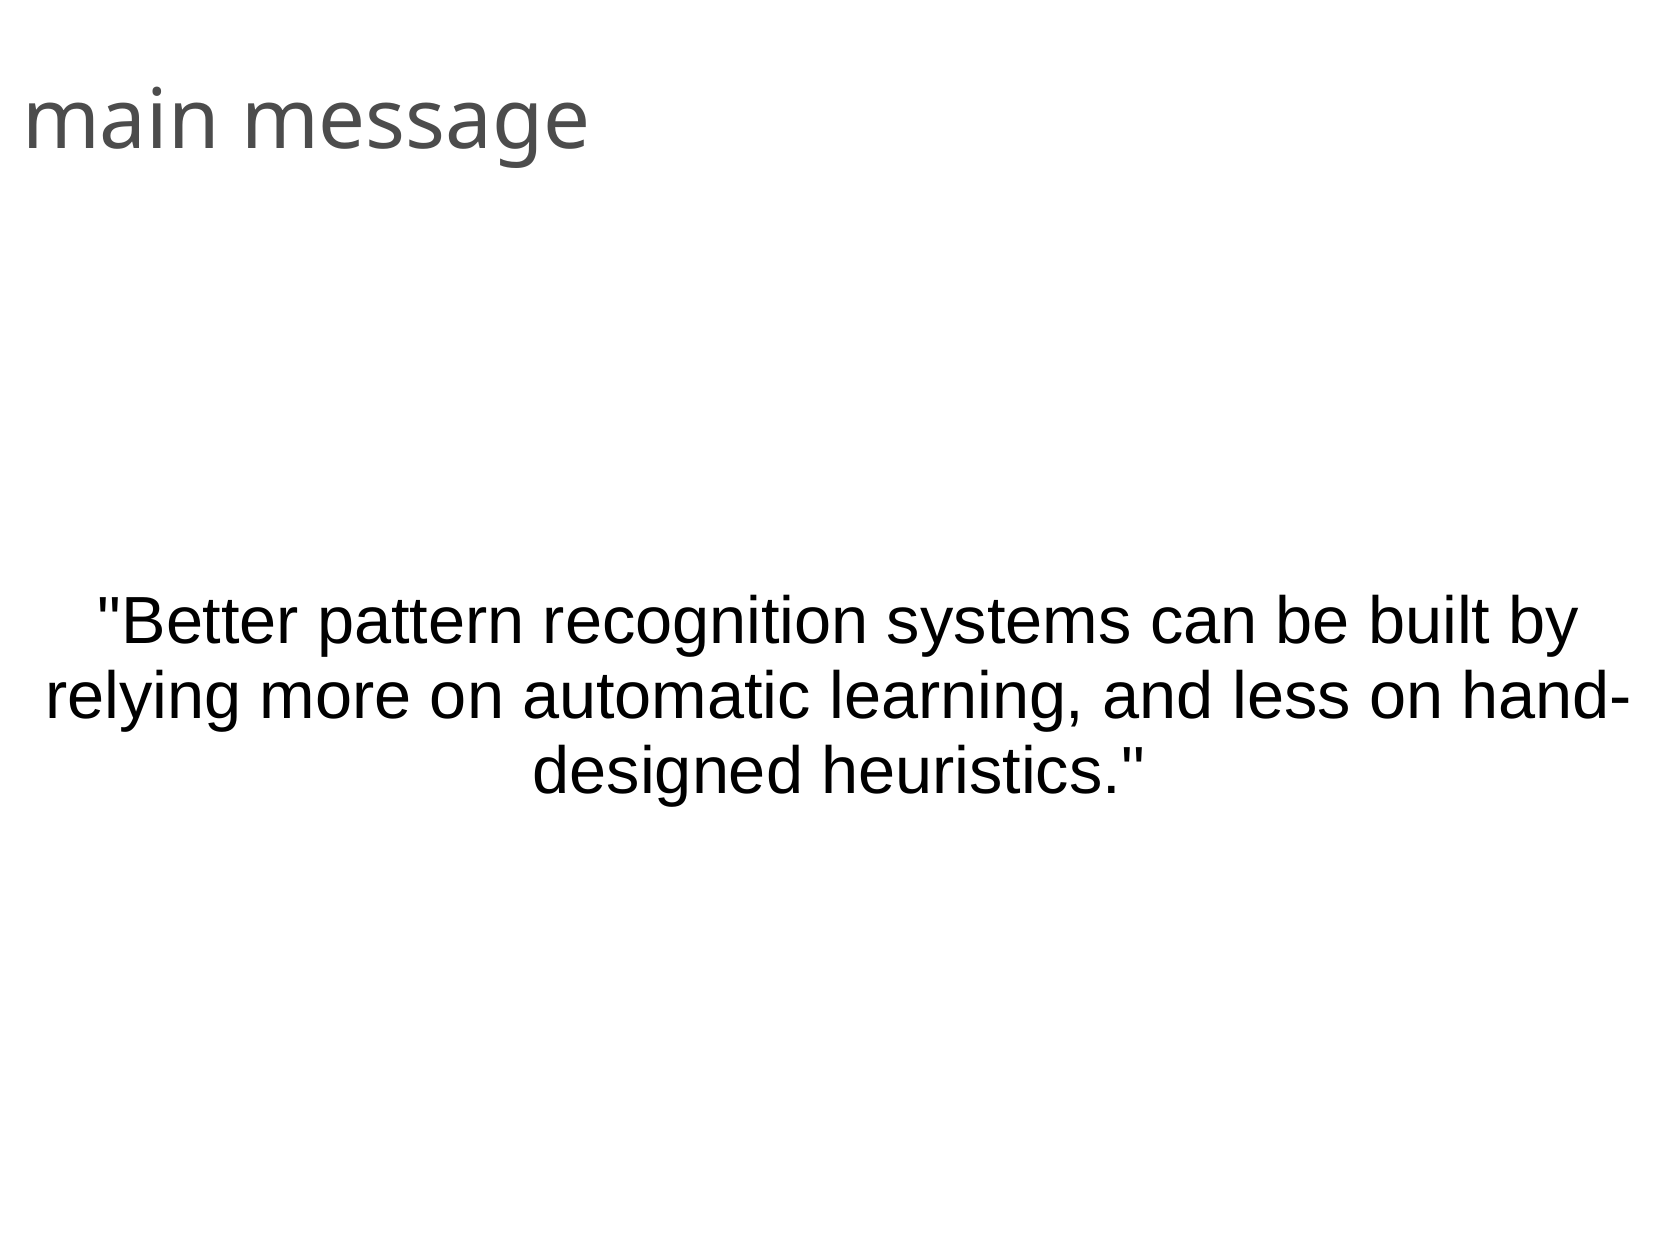

# main message
"Better pattern recognition systems can be built by relying more on automatic learning, and less on hand-designed heuristics."